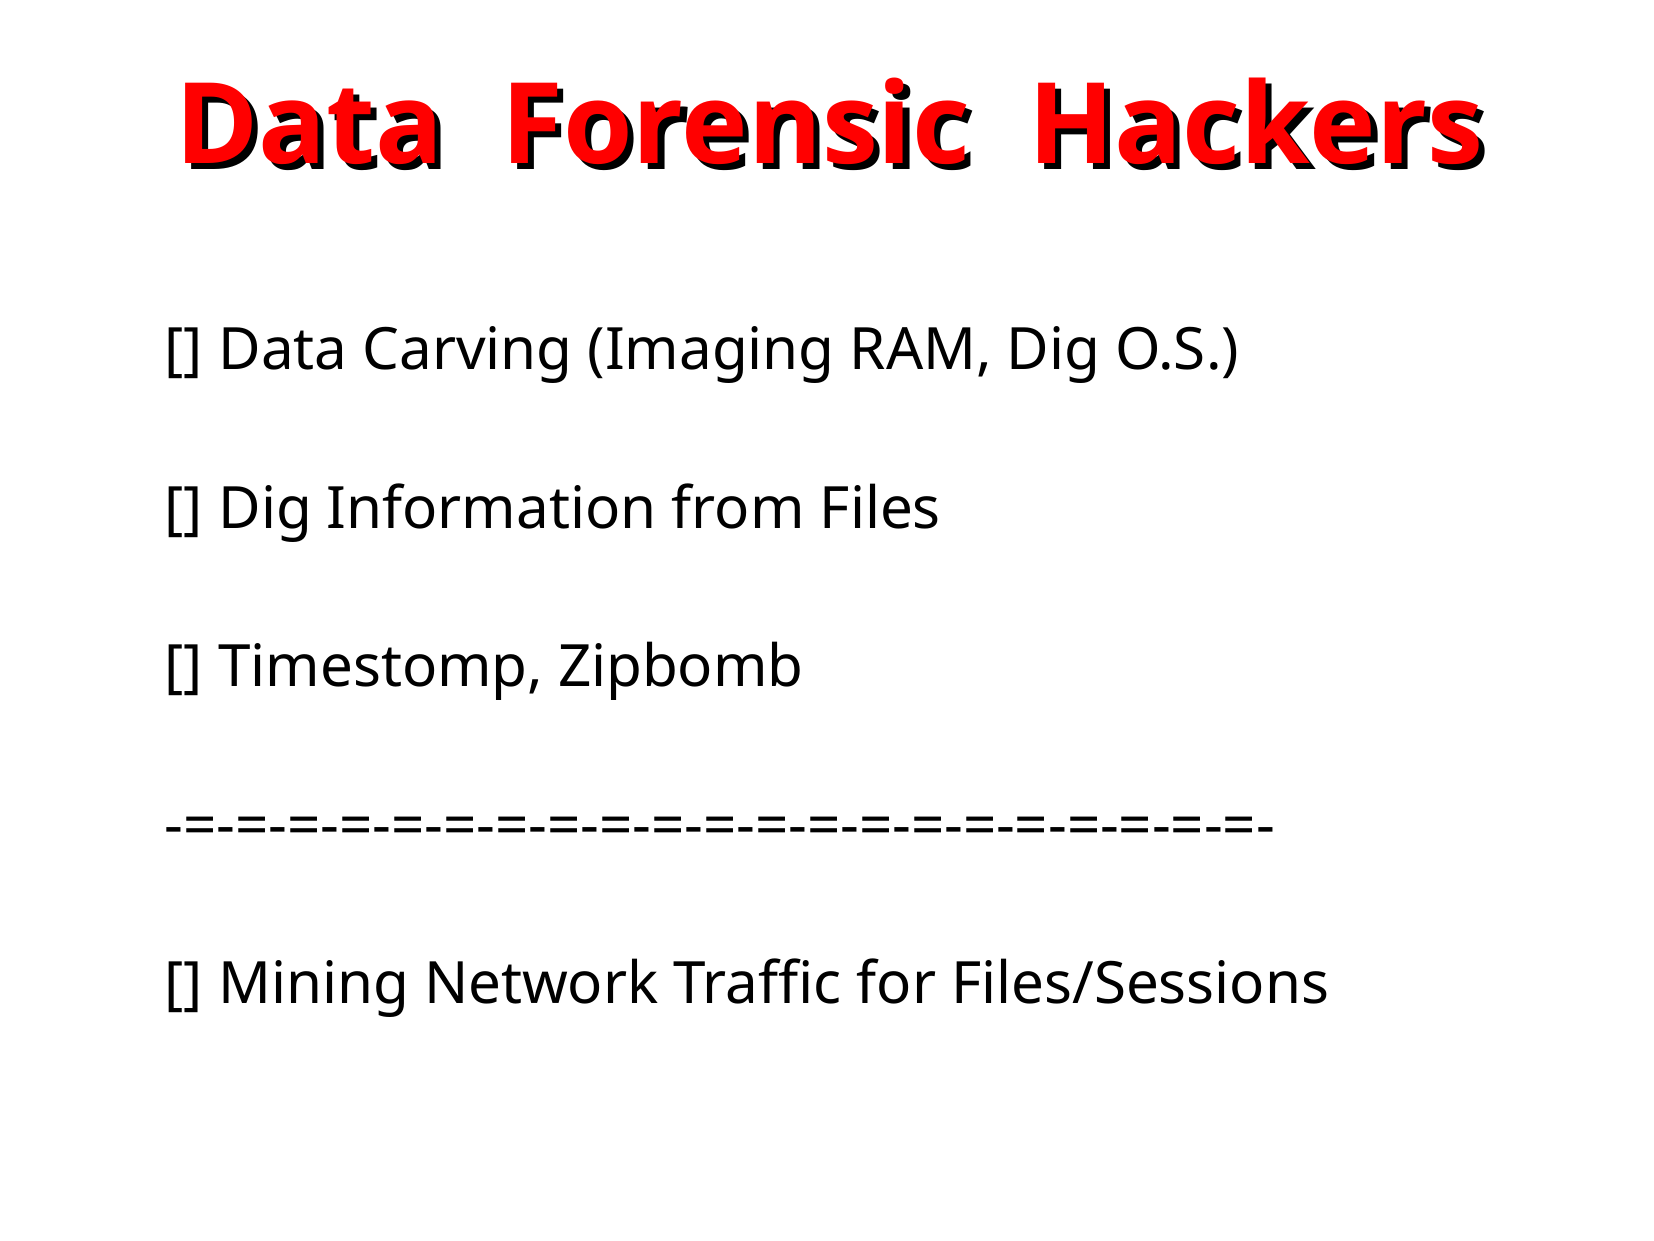

Data Forensic Hackers
[] Data Carving (Imaging RAM, Dig O.S.)
[] Dig Information from Files
[] Timestomp, Zipbomb
-=-=-=-=-=-=-=-=-=-=-=-=-=-=-=-=-=-=-=-=-=-
[] Mining Network Traffic for Files/Sessions